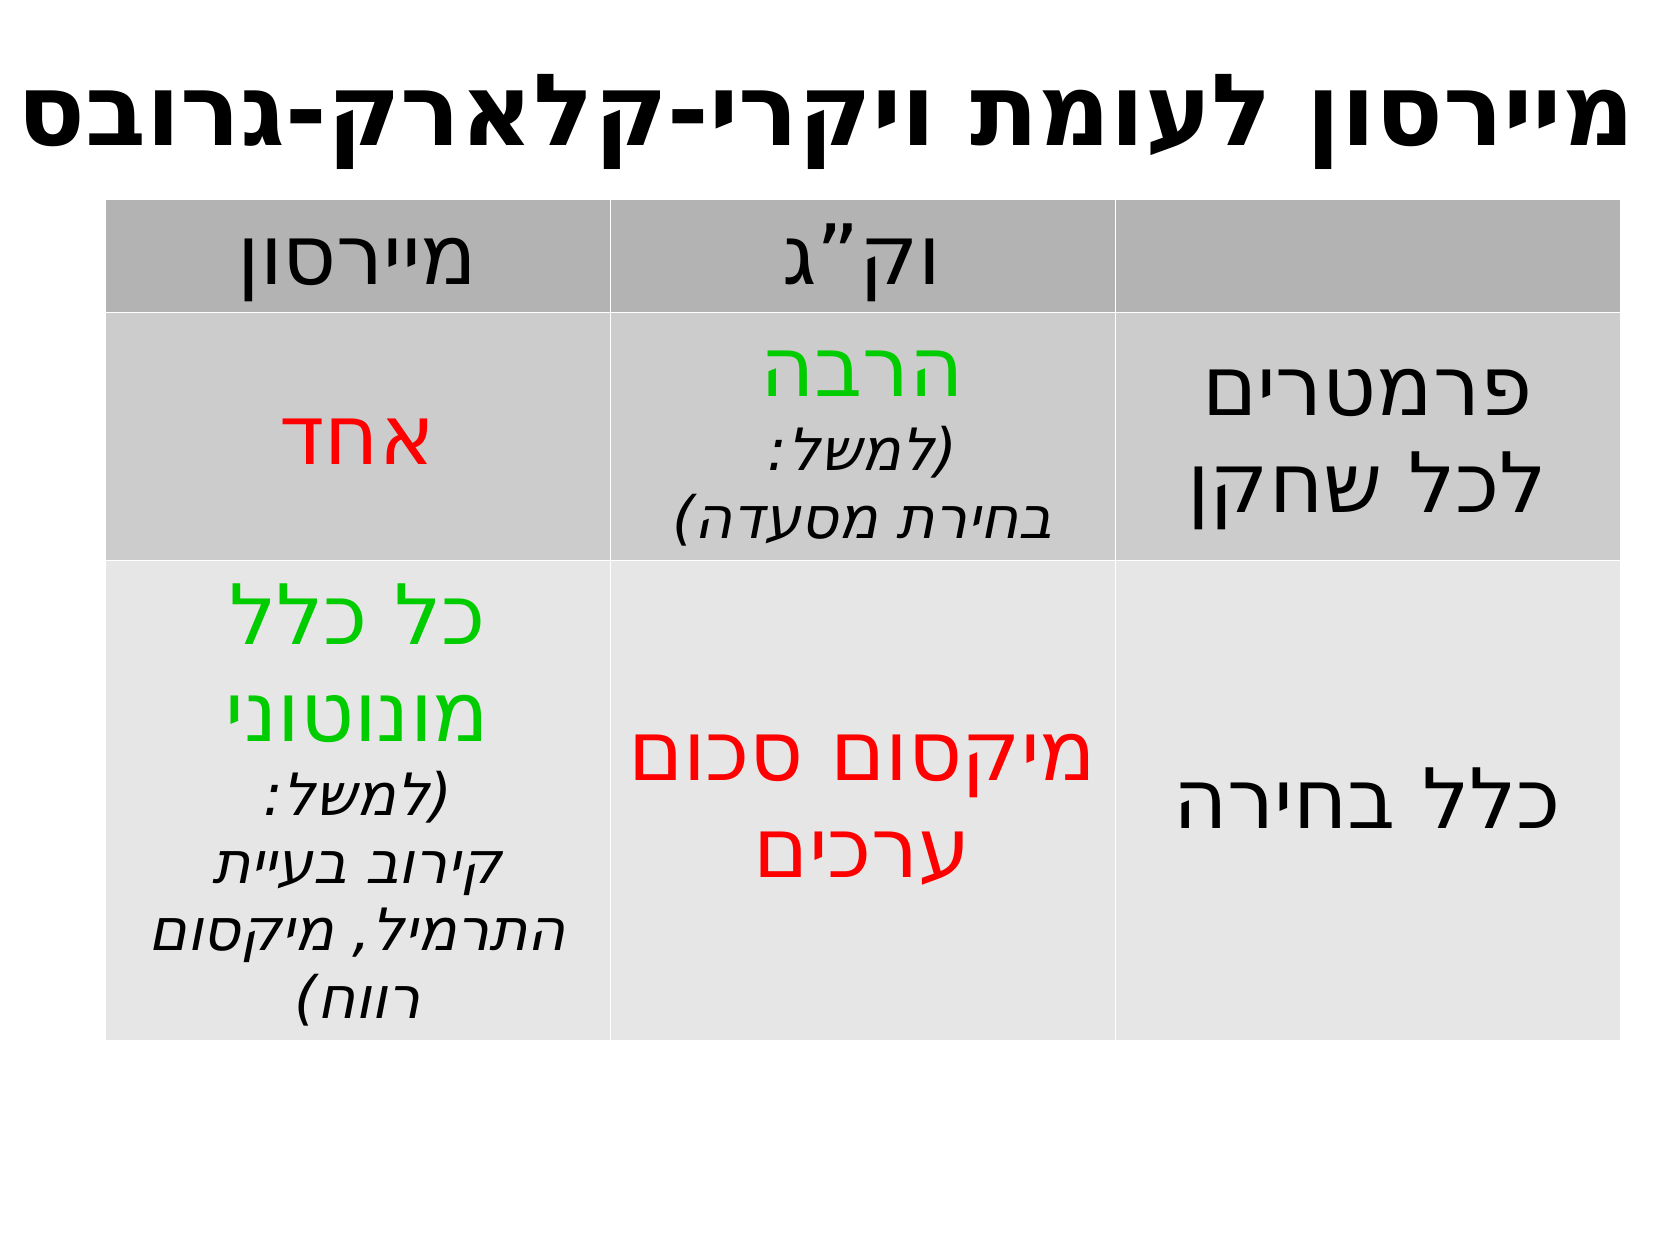

# מיירסון לעומת ויקרי-קלארק-גרובס
| מיירסון | וק”ג | |
| --- | --- | --- |
| אחד | הרבה (למשל: בחירת מסעדה) | פרמטרים לכל שחקן |
| כל כלל מונוטוני (למשל: קירוב בעיית התרמיל, מיקסום רווח) | מיקסום סכום ערכים | כלל בחירה |